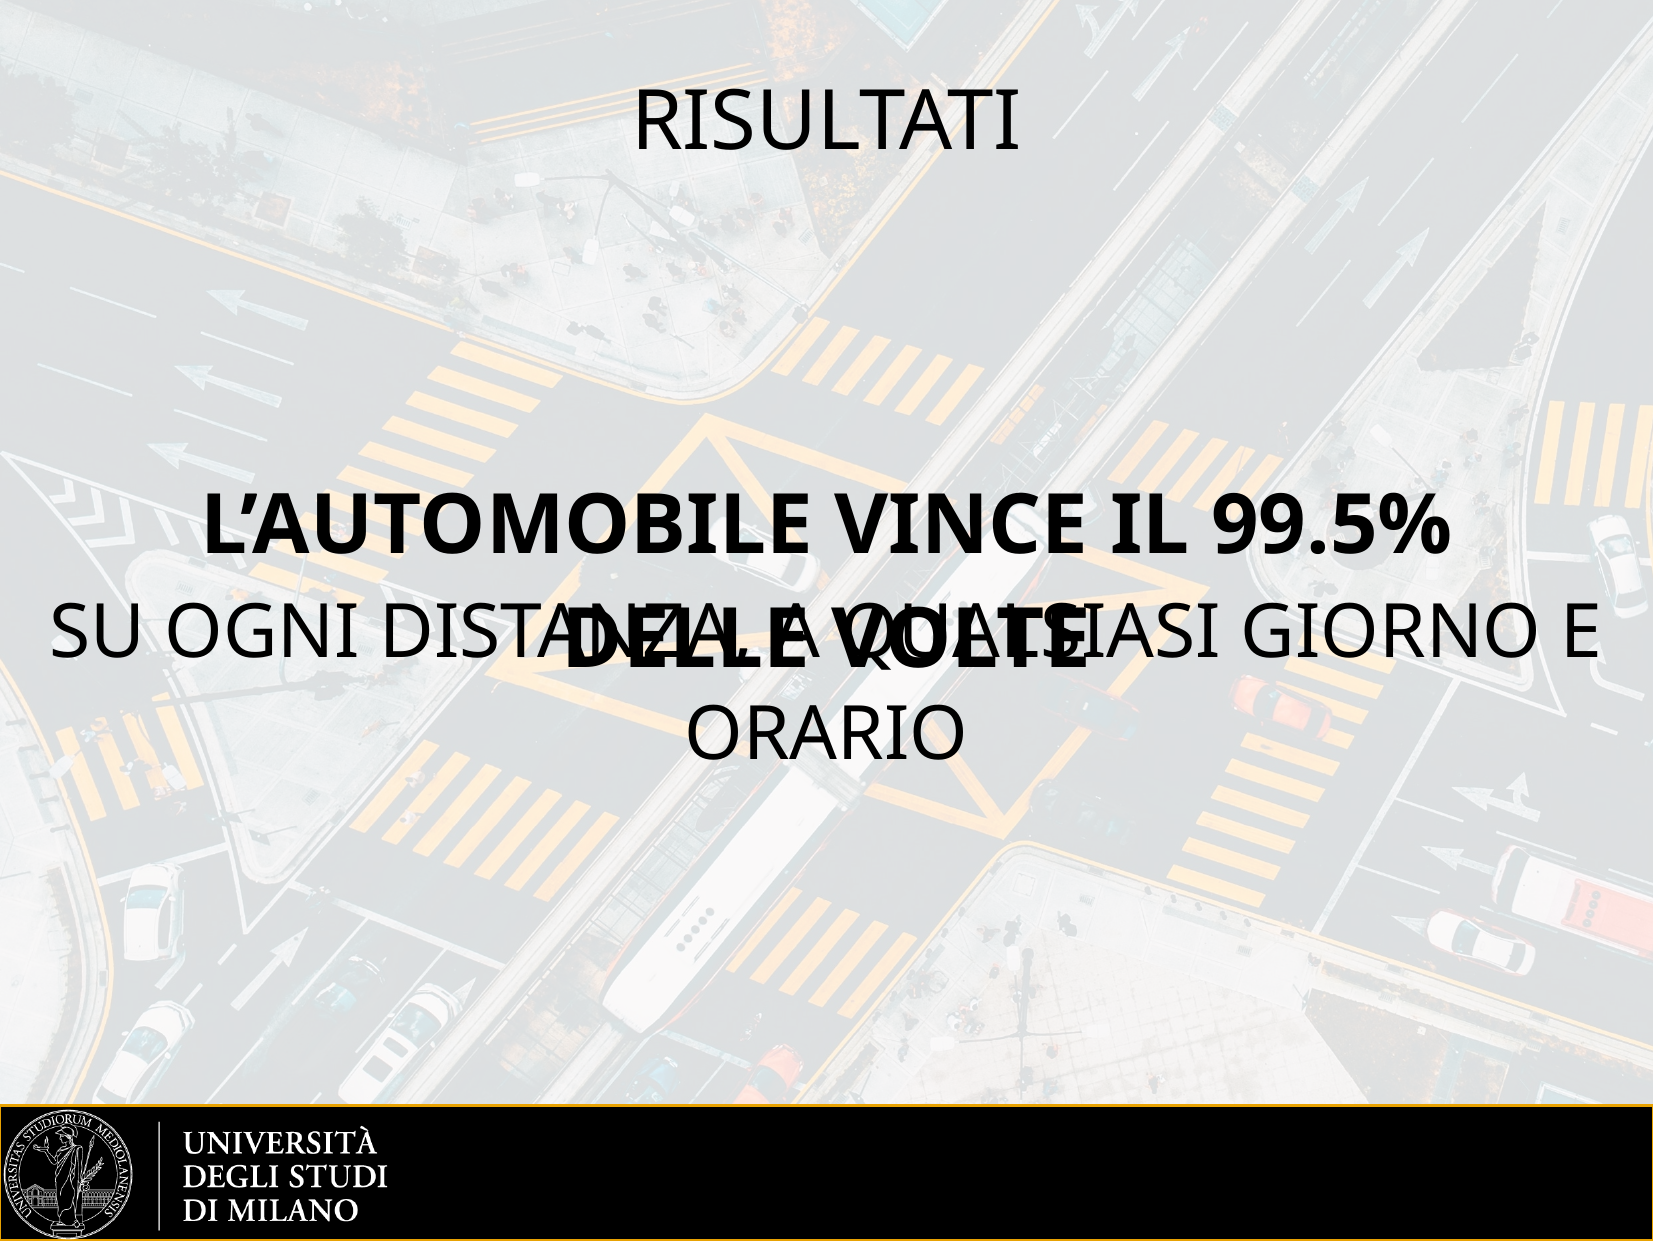

RISULTATI
L’AUTOMOBILE VINCE IL 99.5% DELLE VOLTE
SU OGNI DISTANZA, A QUALSIASI GIORNO E ORARIO